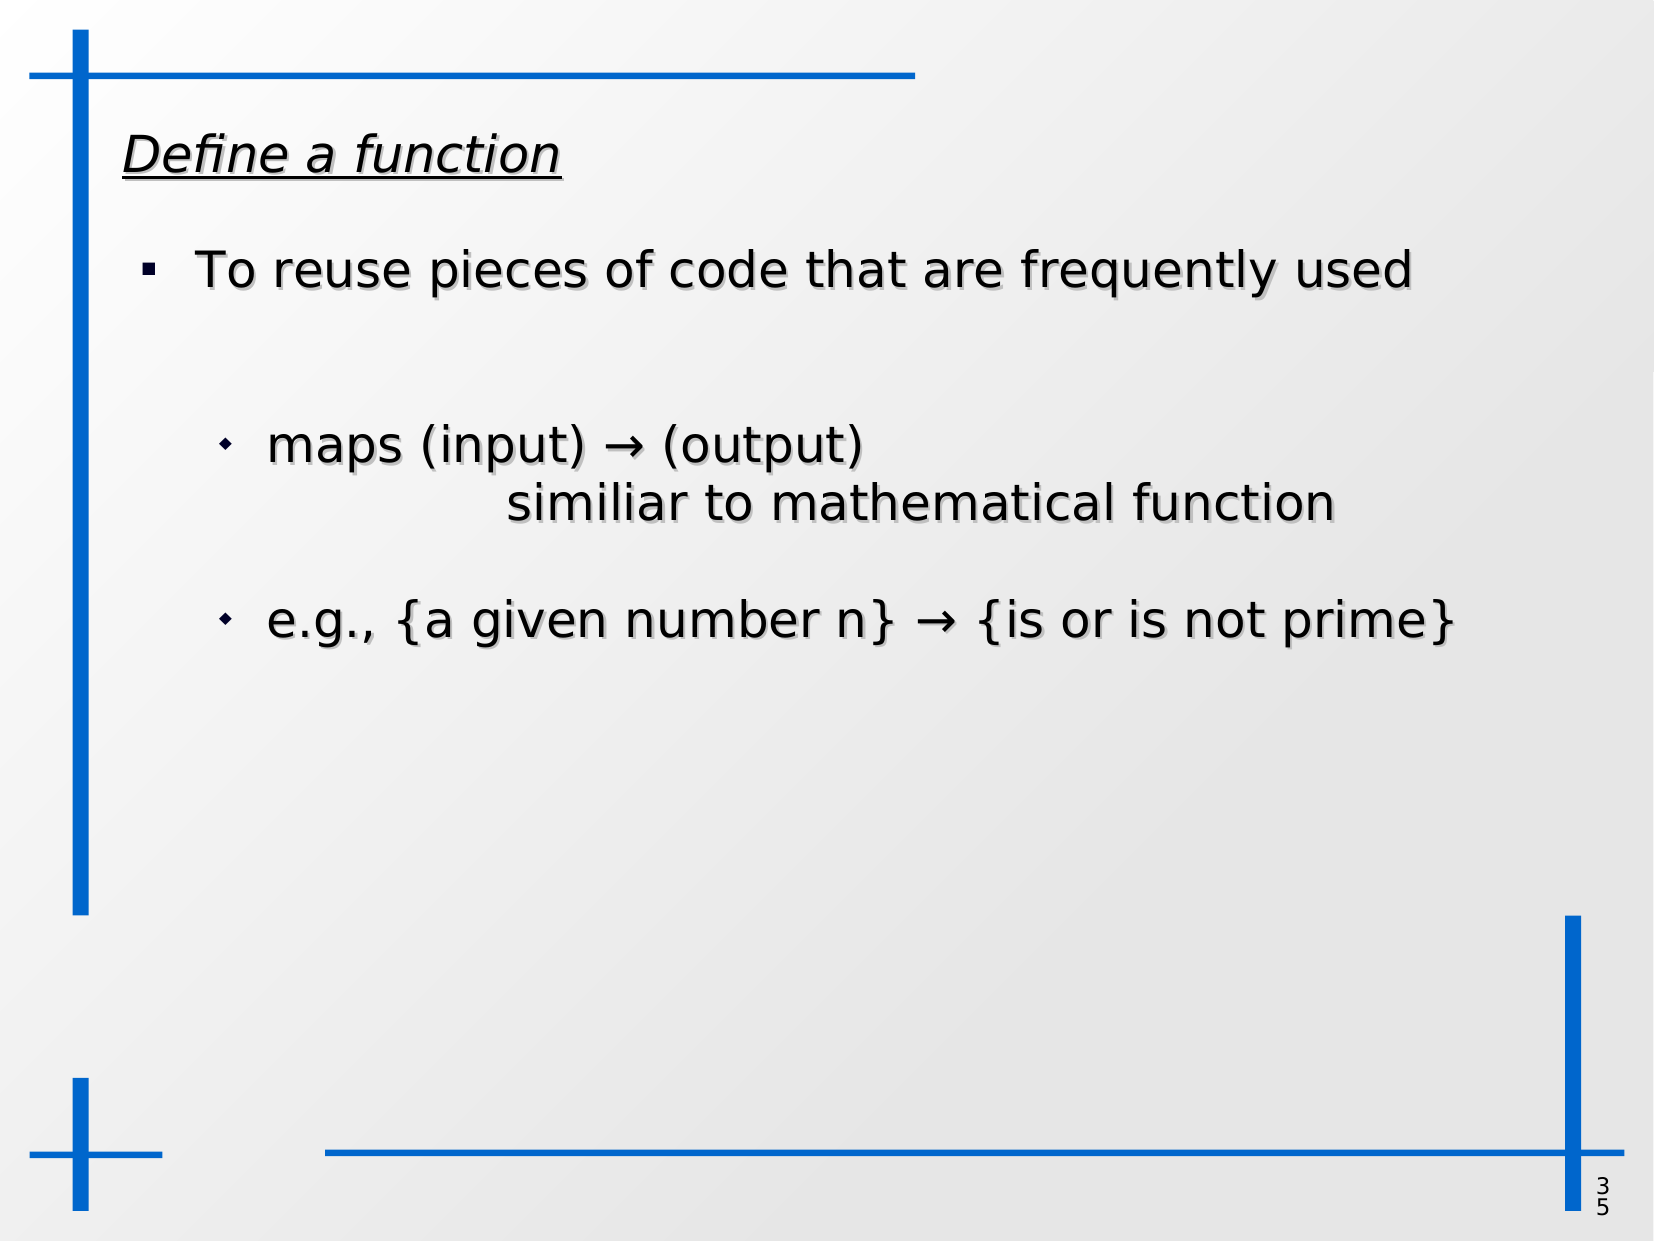

# Define a function
To reuse pieces of code that are frequently used
maps (input) → (output)
 similiar to mathematical function
e.g., {a given number n} → {is or is not prime}